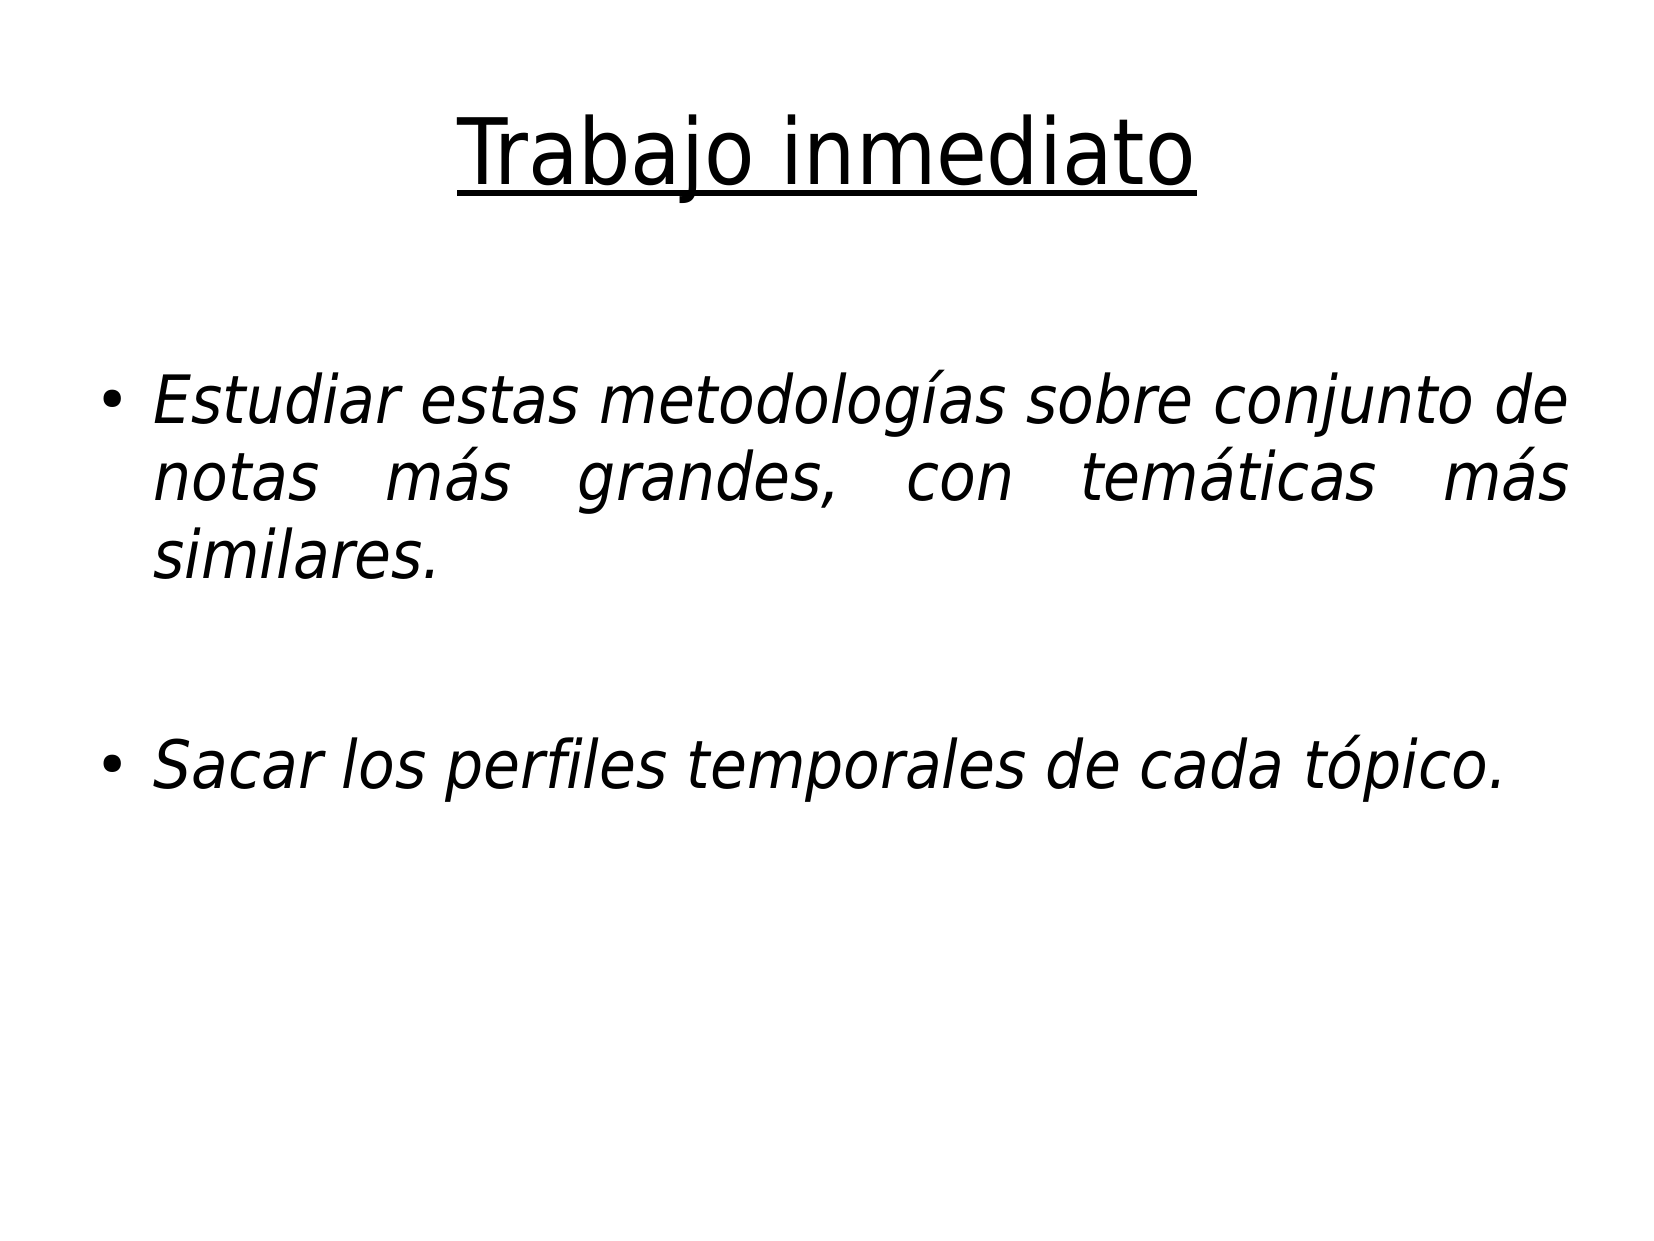

# Trabajo inmediato
Estudiar estas metodologías sobre conjunto de notas más grandes, con temáticas más similares.
Sacar los perfiles temporales de cada tópico.